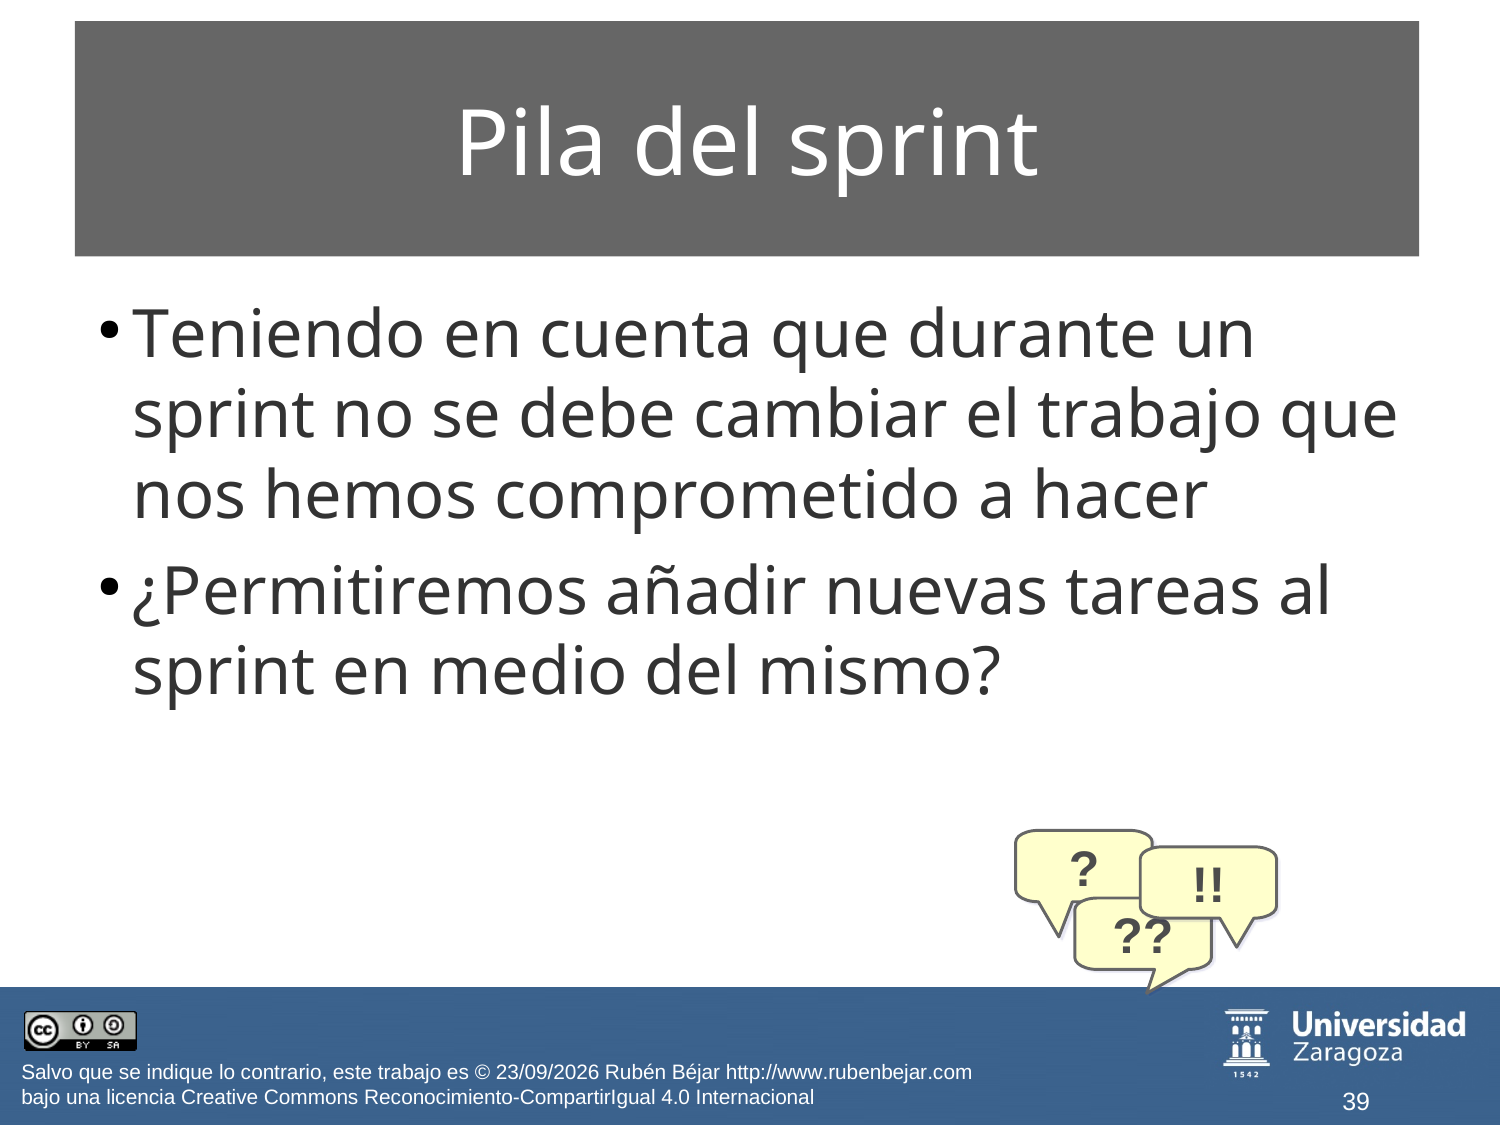

# Pila del sprint
Teniendo en cuenta que durante un sprint no se debe cambiar el trabajo que nos hemos comprometido a hacer
¿Permitiremos añadir nuevas tareas al sprint en medio del mismo?
?
!!
??